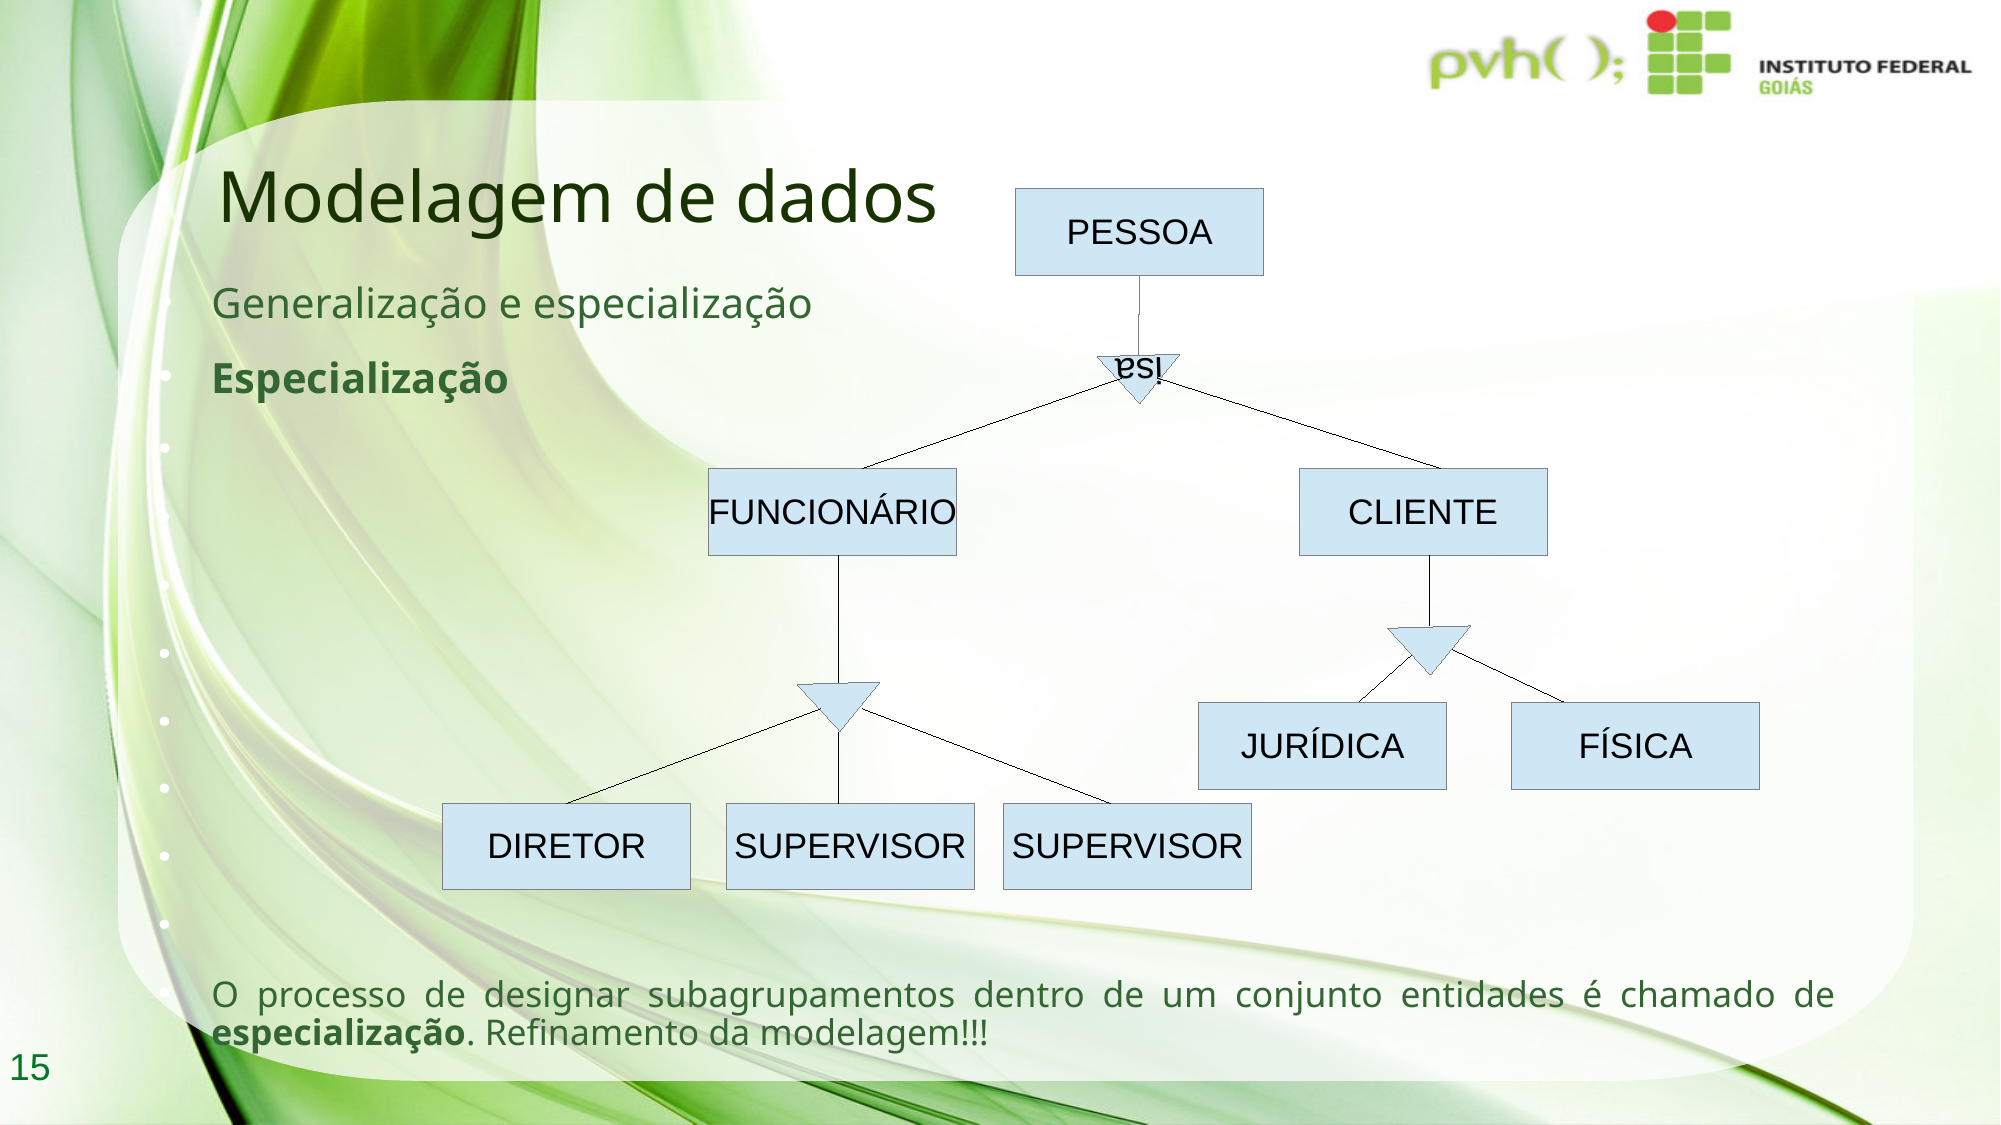

# Modelagem de dados
PESSOA
Generalização e especialização
Especialização
O processo de designar subagrupamentos dentro de um conjunto entidades é chamado de especialização. Refinamento da modelagem!!!
isa
FUNCIONÁRIO
CLIENTE
FÍSICA
JURÍDICA
DIRETOR
SUPERVISOR
SUPERVISOR
15